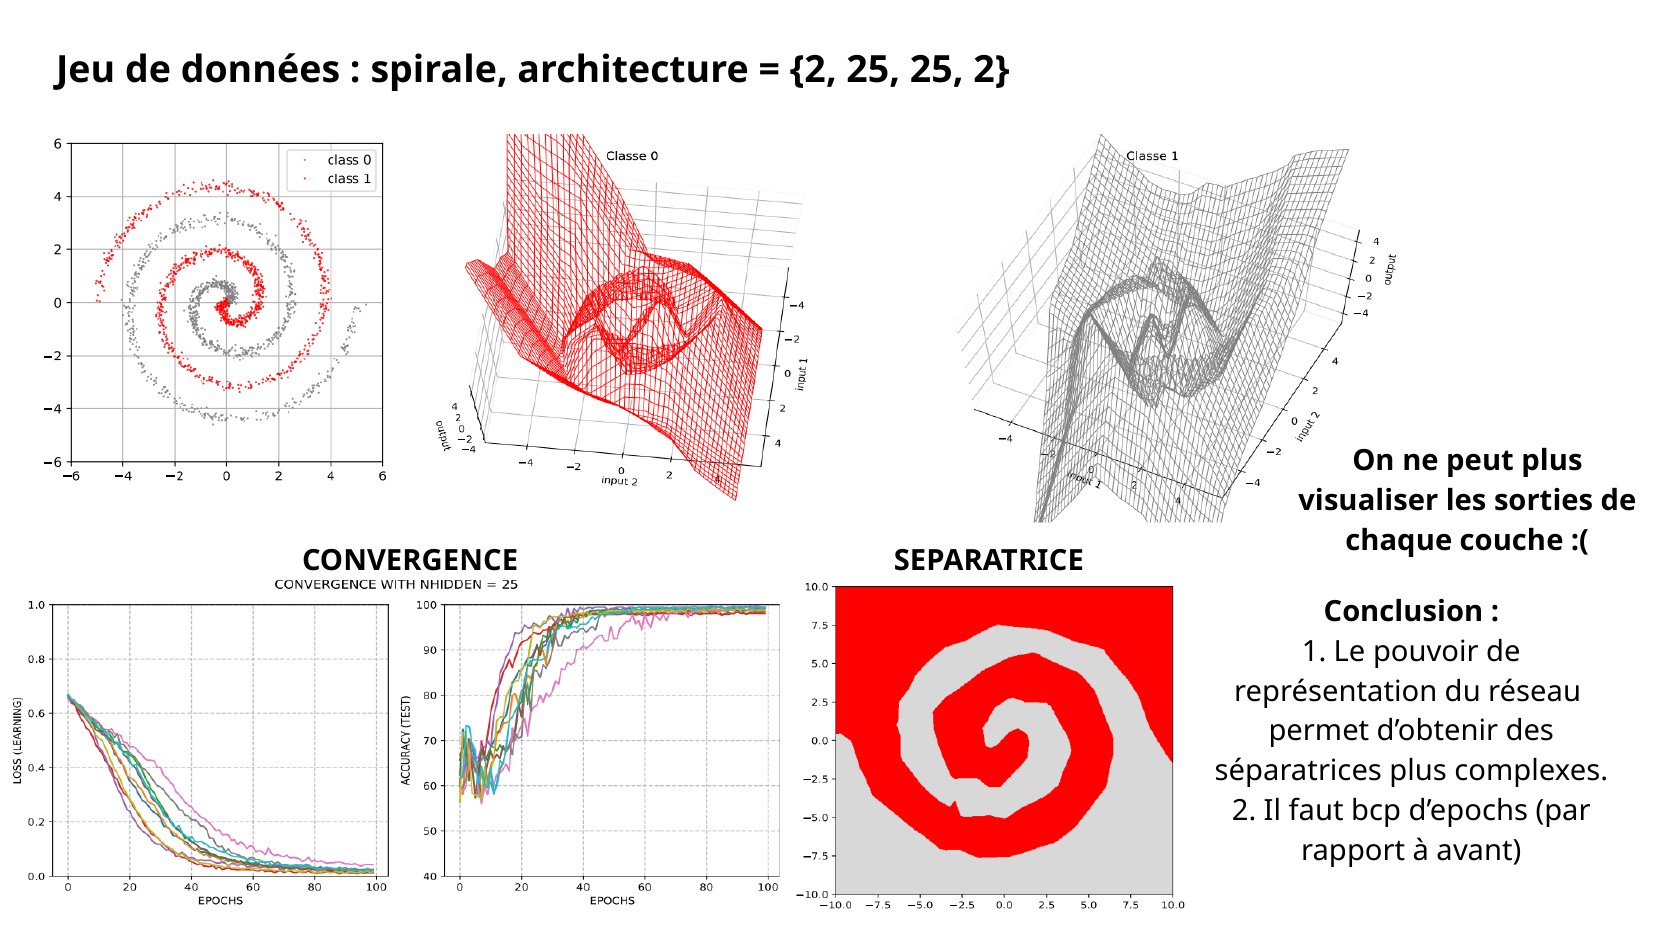

Jeu de données : spirale, architecture = {2, 25, 25, 2}
On ne peut plus visualiser les sorties de chaque couche :(
CONVERGENCE
SEPARATRICE
Conclusion :
1. Le pouvoir de représentation du réseau permet d’obtenir des séparatrices plus complexes.
2. Il faut bcp d’epochs (par rapport à avant)